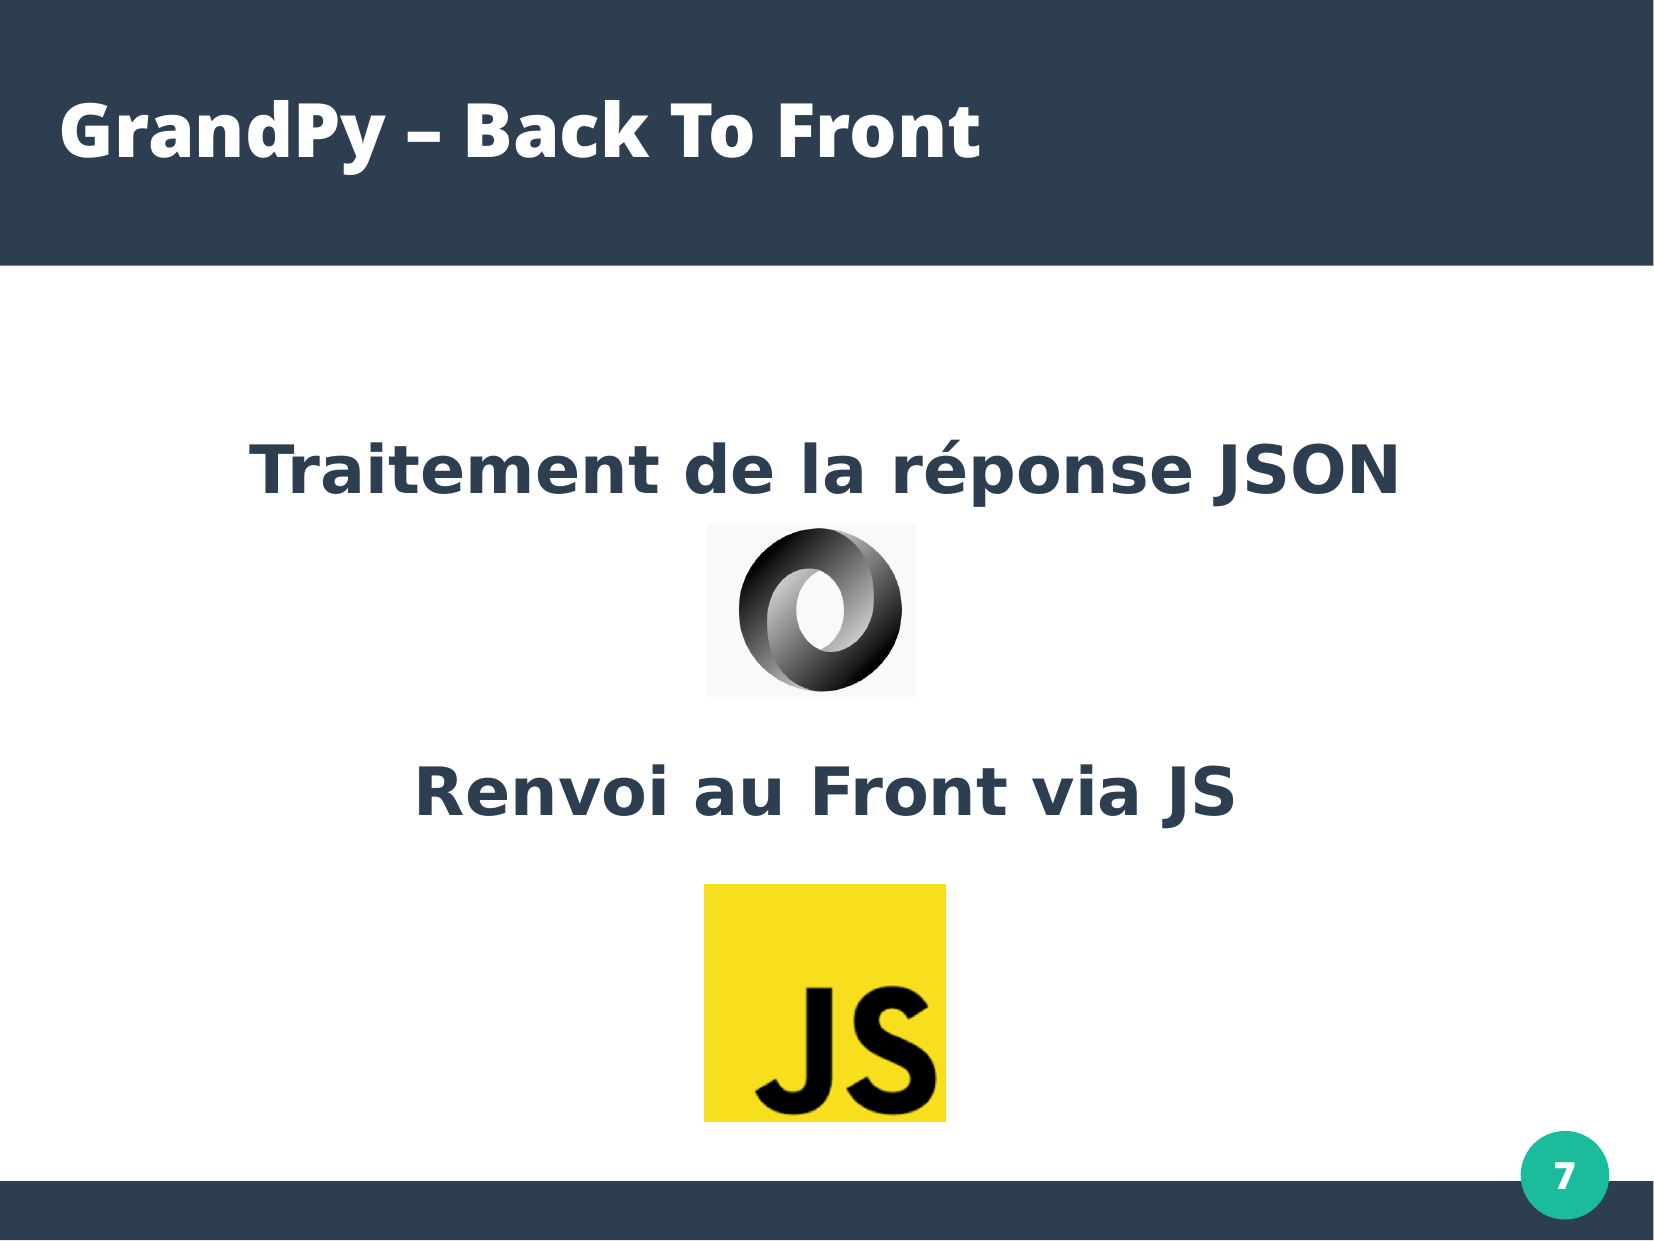

# GrandPy – Back To Front
Traitement de la réponse JSON
Renvoi au Front via JS
7